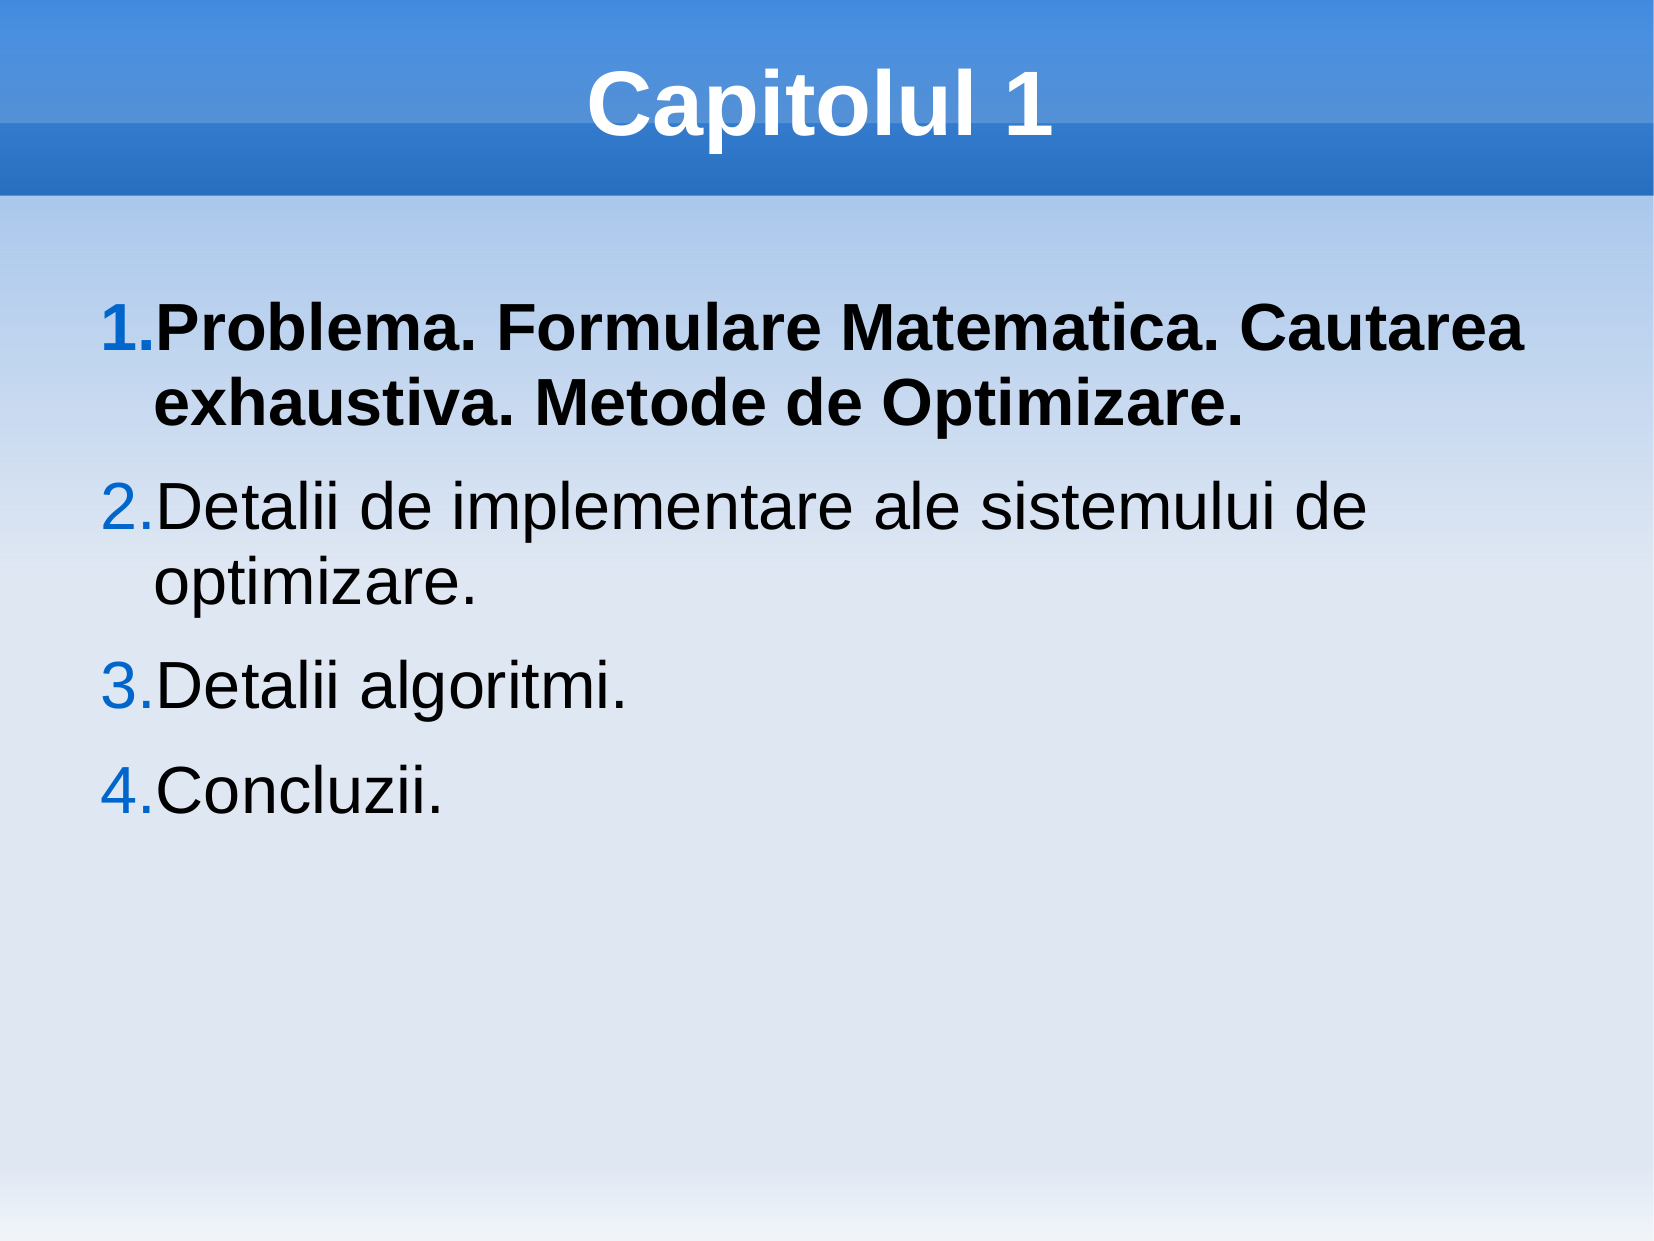

# Capitolul 1
Problema. Formulare Matematica. Cautarea exhaustiva. Metode de Optimizare.
Detalii de implementare ale sistemului de optimizare.
Detalii algoritmi.
Concluzii.